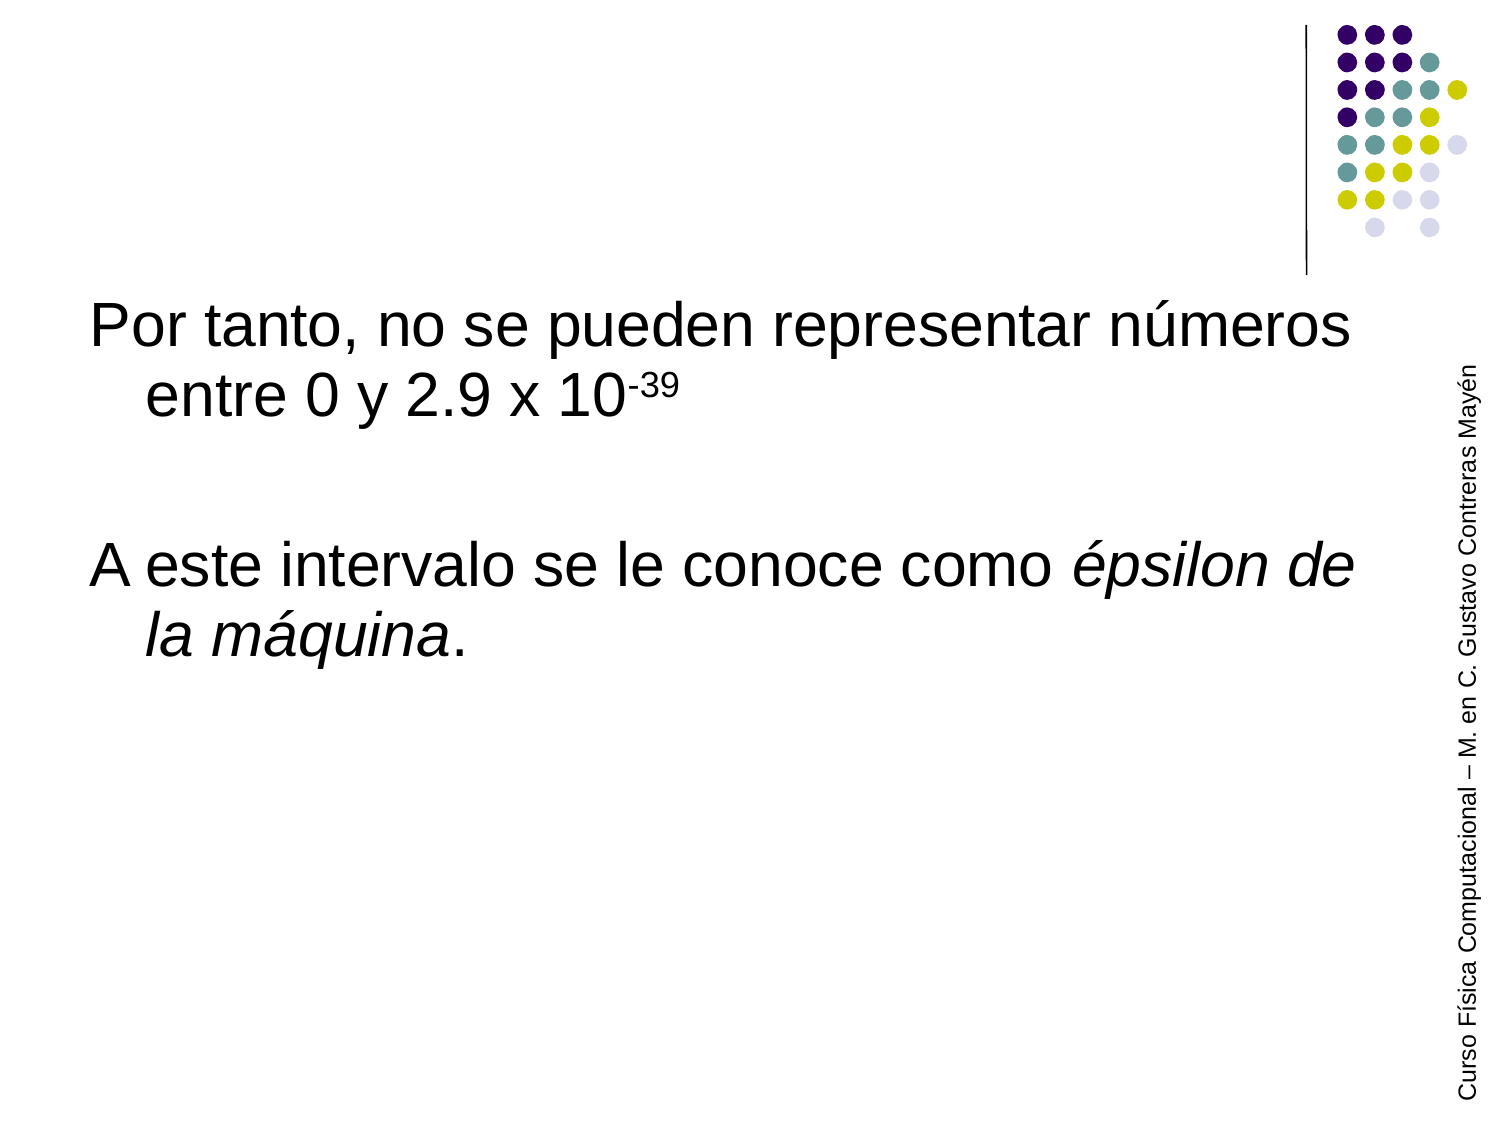

#
Por tanto, no se pueden representar números entre 0 y 2.9 x 10-39
A este intervalo se le conoce como épsilon de la máquina.